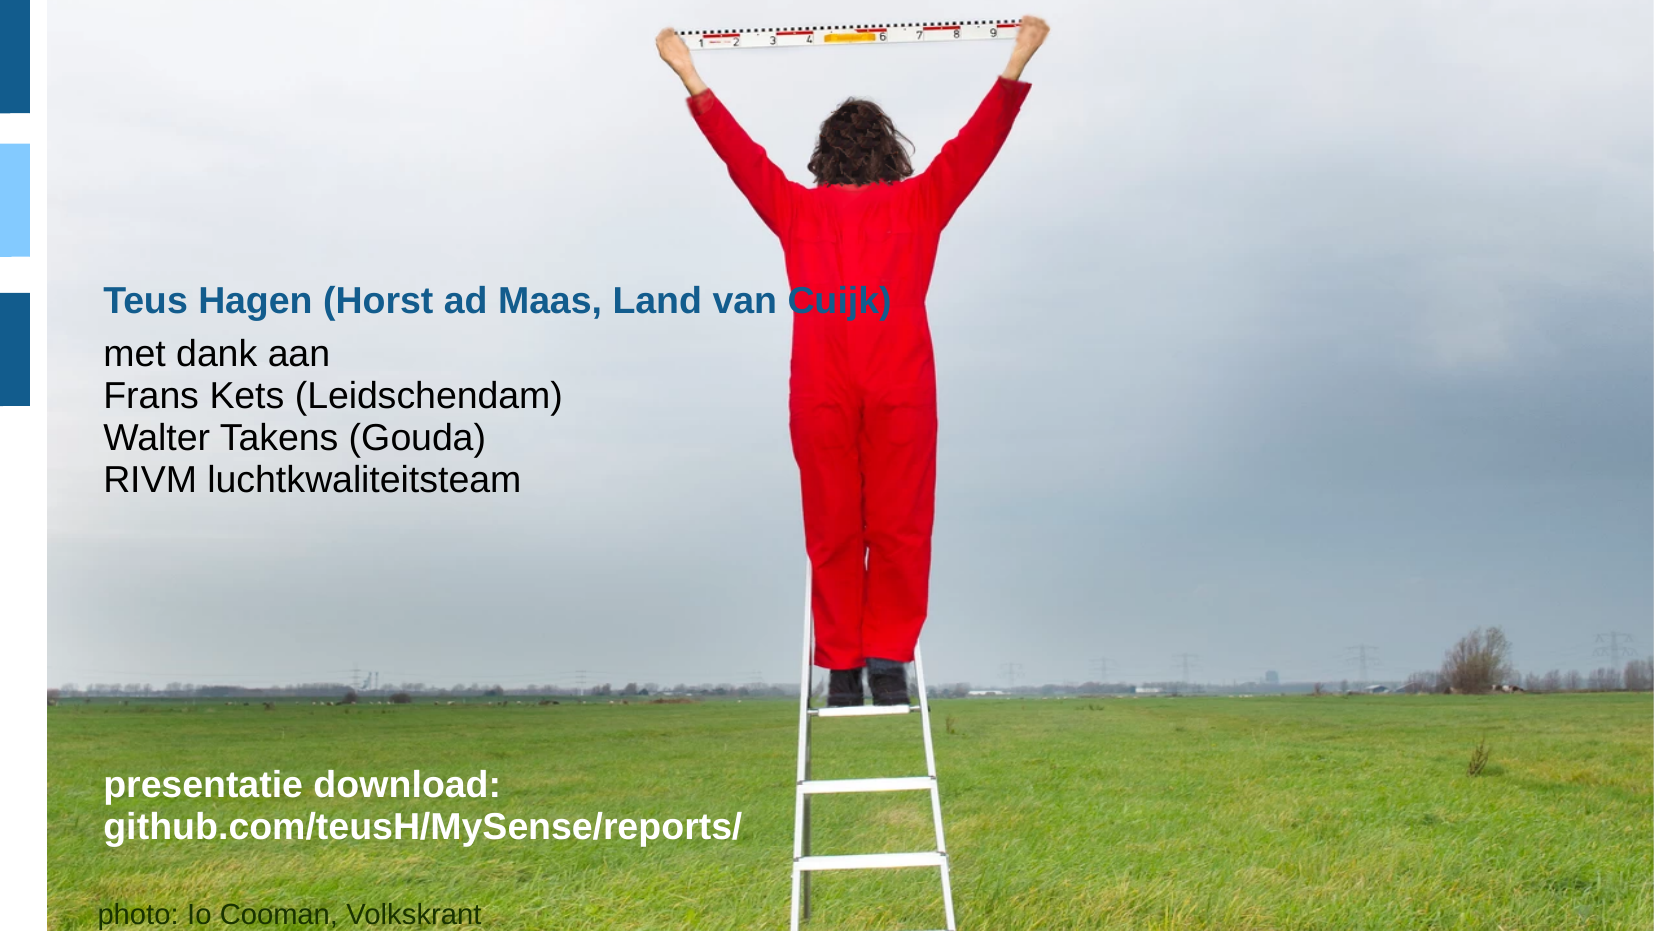

Teus Hagen (Horst ad Maas, Land van Cuijk)
met dank aan
Frans Kets (Leidschendam)
Walter Takens (Gouda)
RIVM luchtkwaliteitsteam
presentatie download: github.com/teusH/MySense/reports/
photo: Io Cooman, Volkskrant